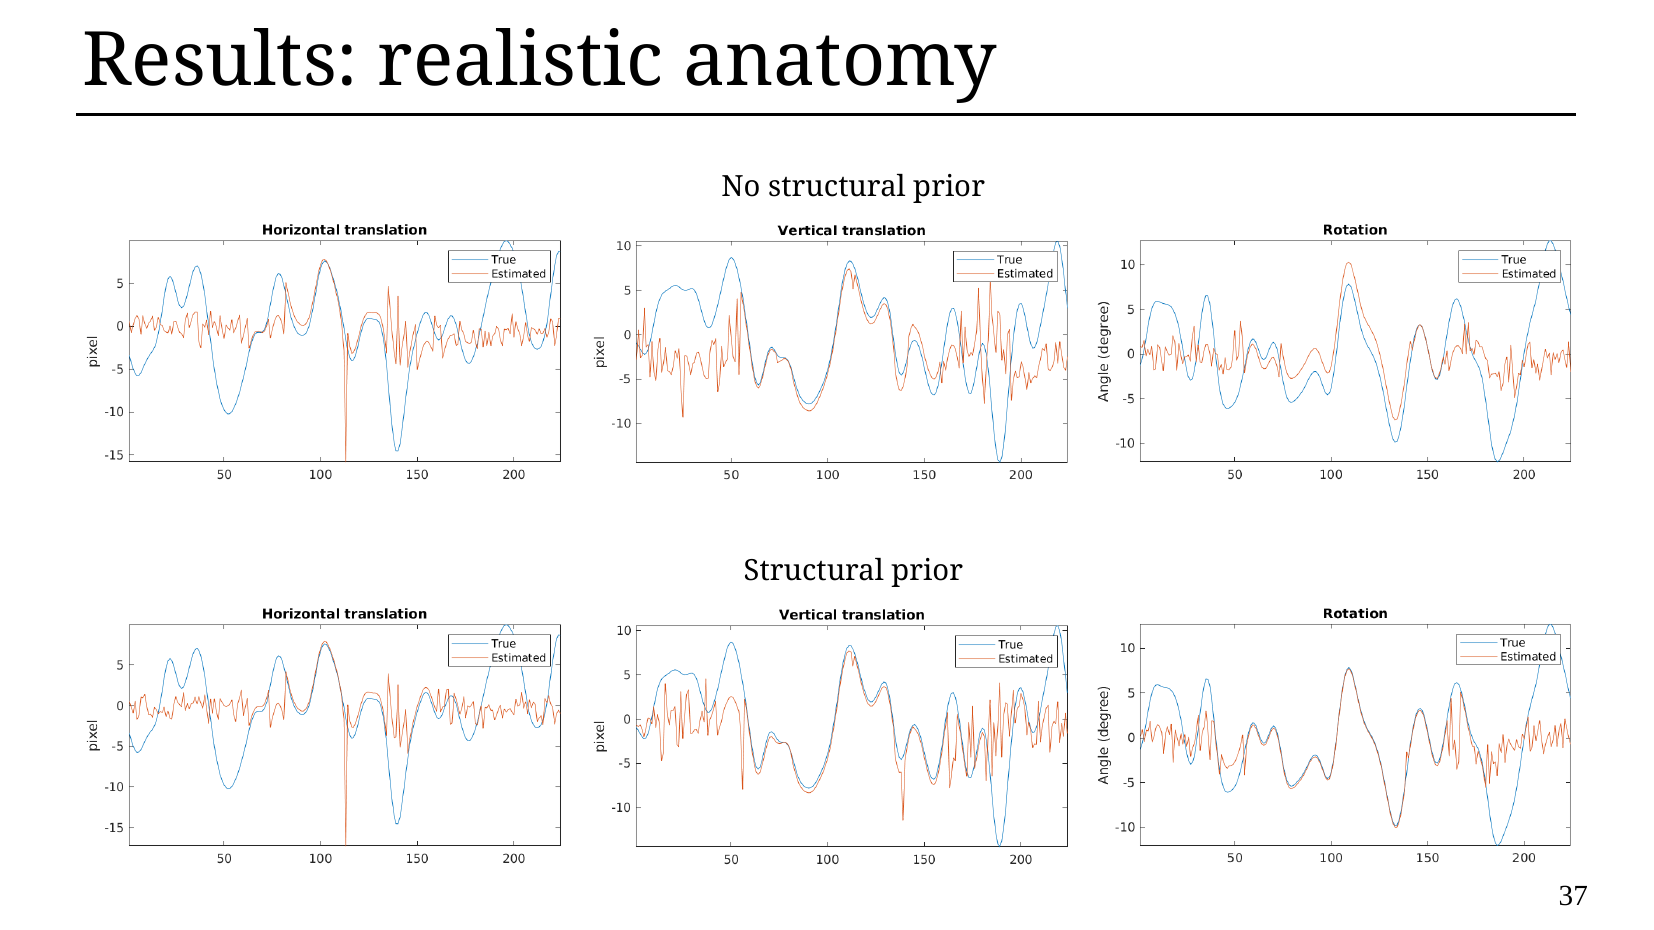

# Results: realistic anatomy
No structural prior
Structural prior